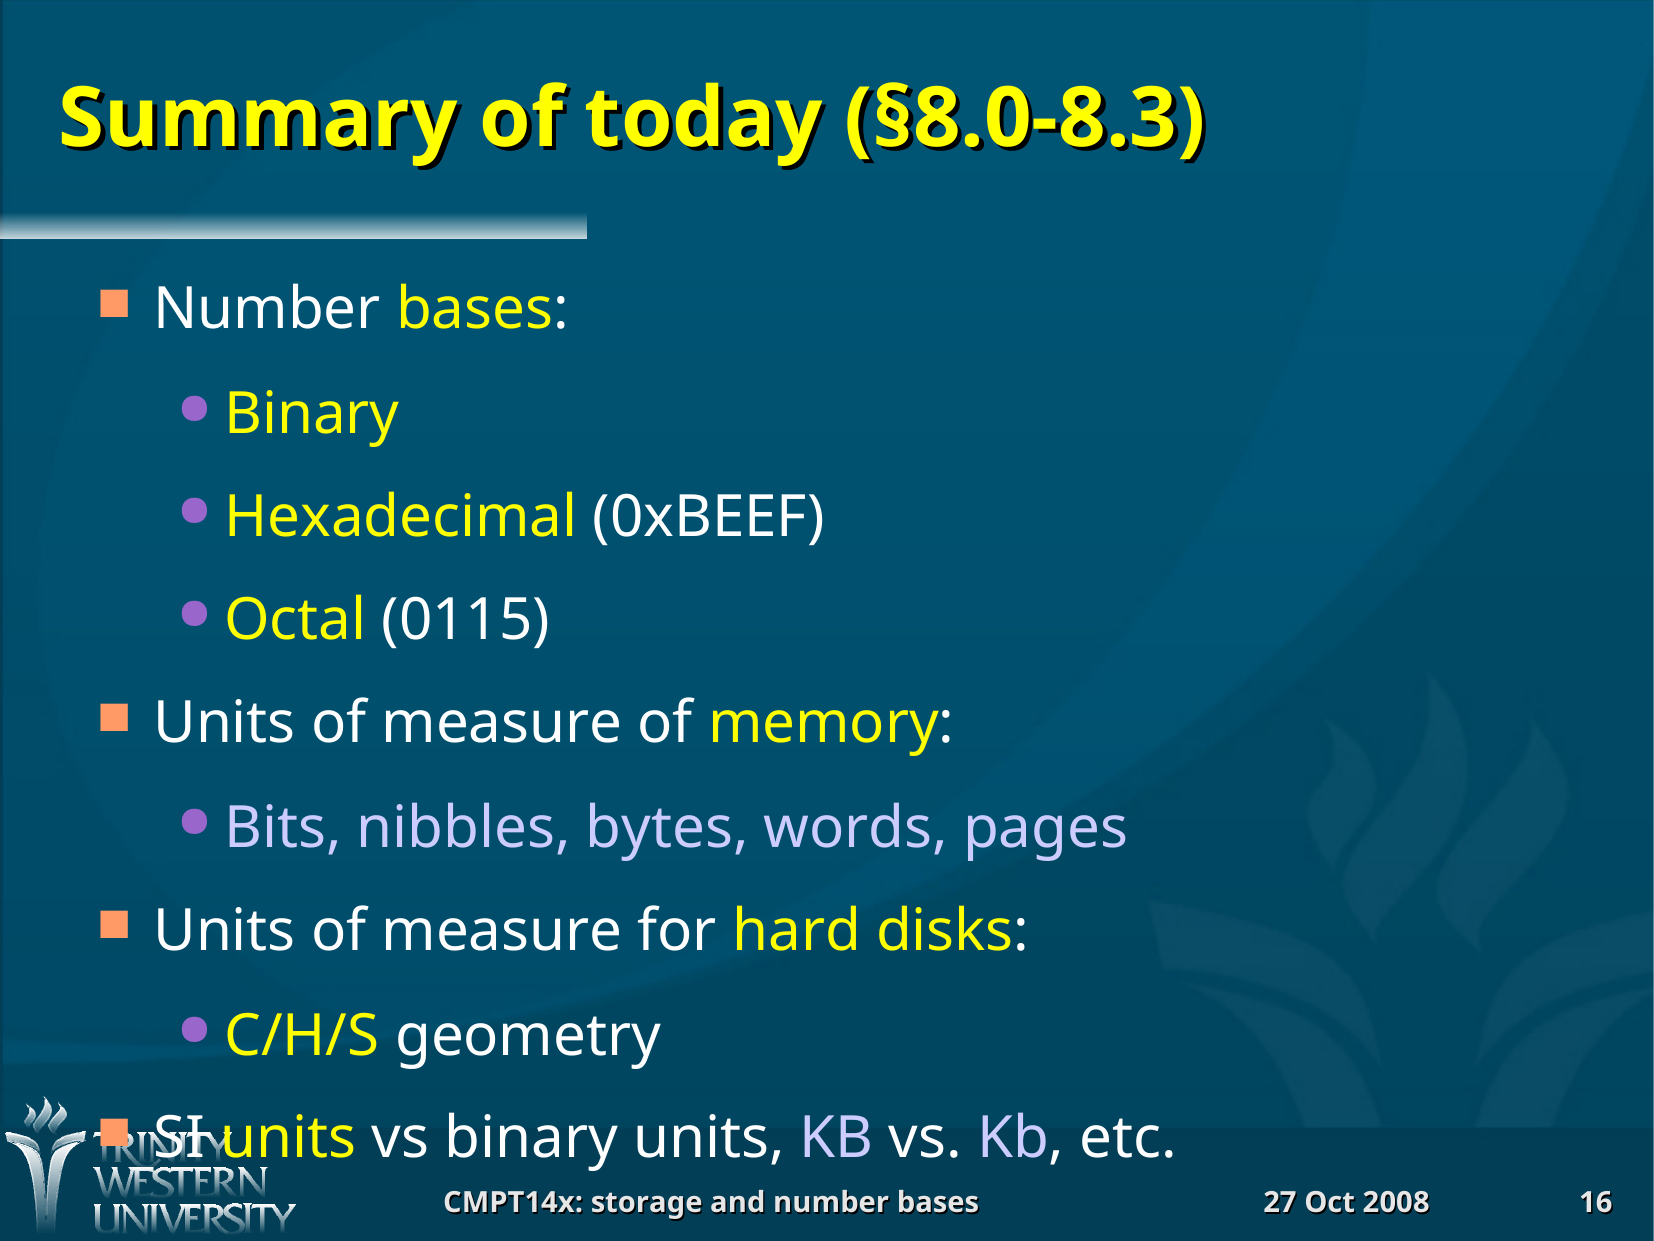

# Summary of today (§8.0-8.3)
Number bases:
Binary
Hexadecimal (0xBEEF)
Octal (0115)
Units of measure of memory:
Bits, nibbles, bytes, words, pages
Units of measure for hard disks:
C/H/S geometry
SI units vs binary units, KB vs. Kb, etc.
CMPT14x: storage and number bases
27 Oct 2008
16